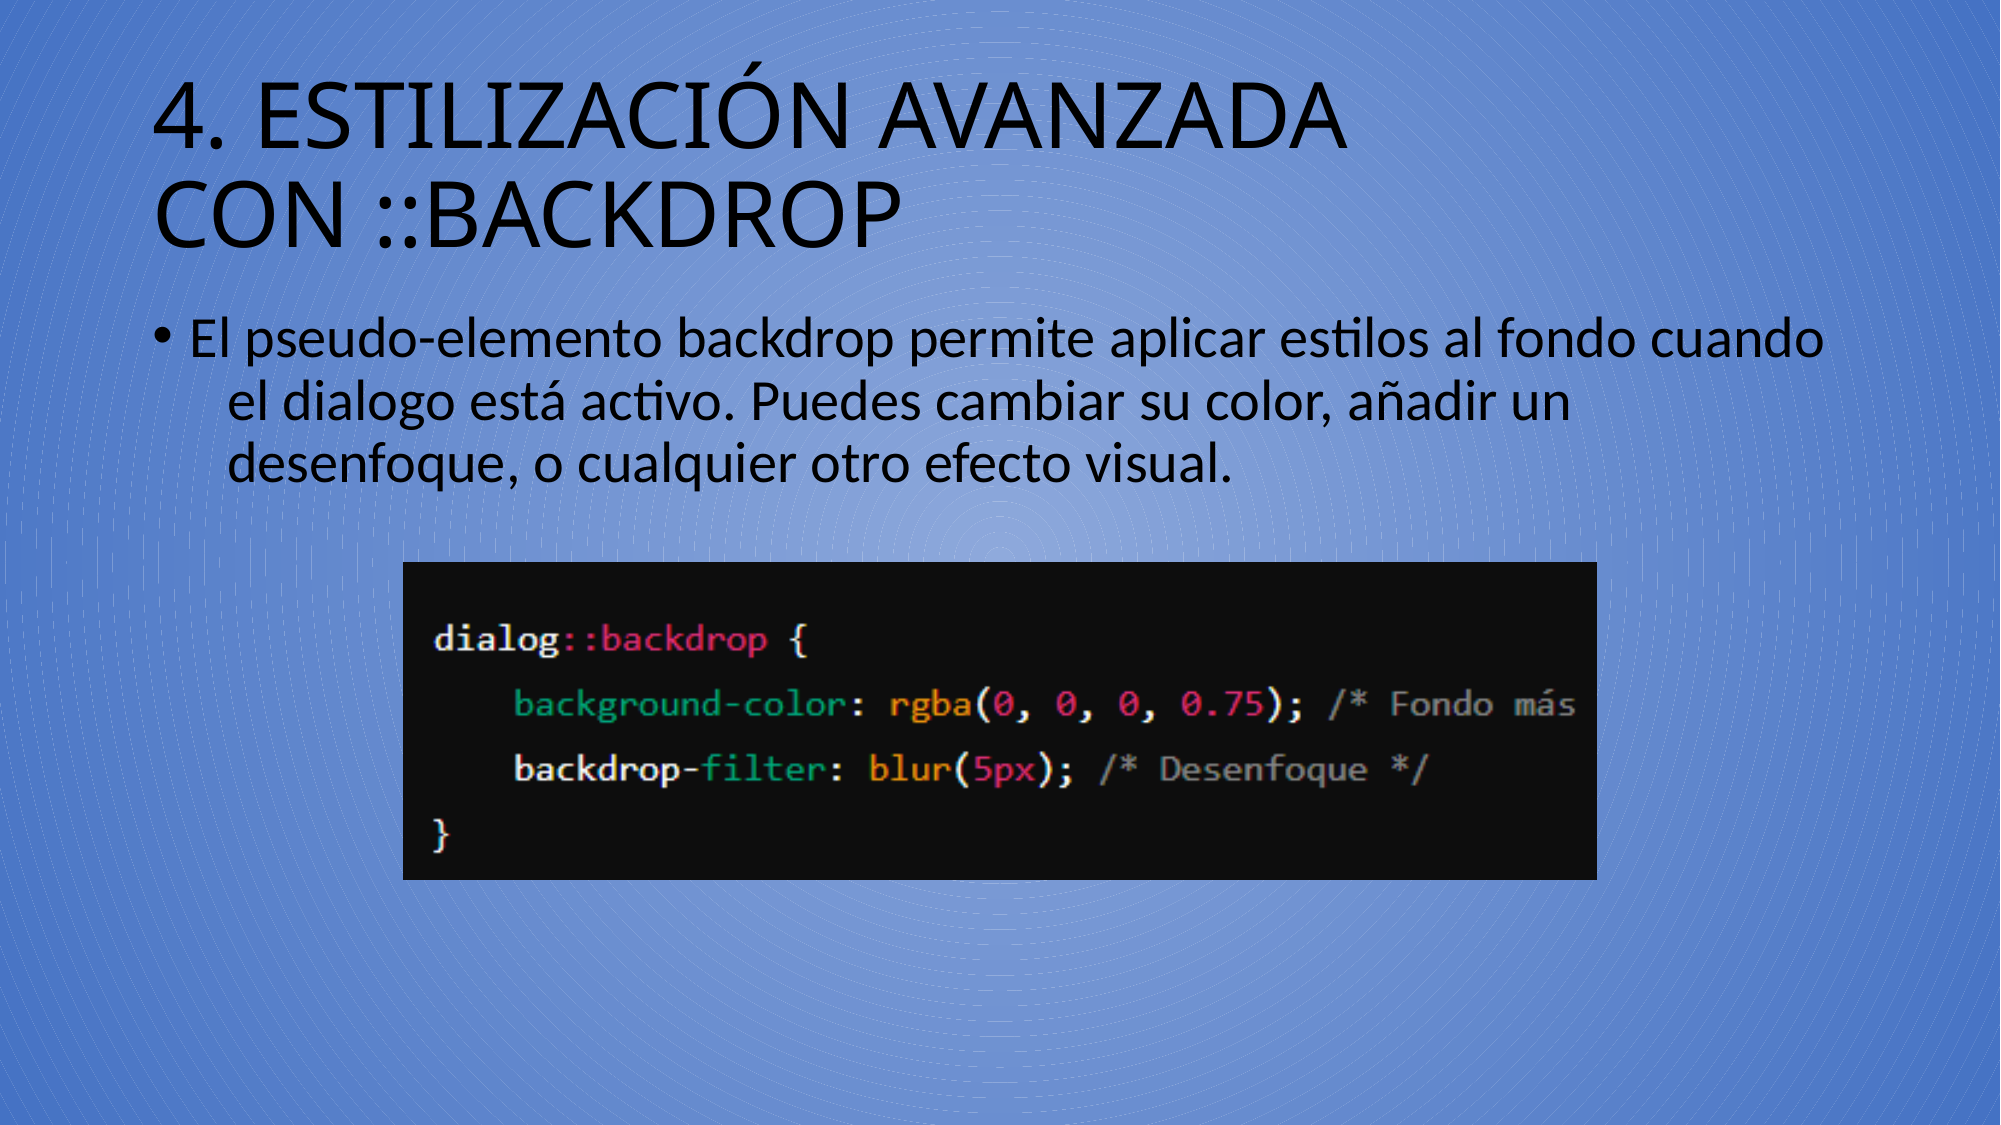

# 4. ESTILIZACIÓN AVANZADA CON ::BACKDROP
El pseudo-elemento backdrop permite aplicar estilos al fondo cuando el dialogo está activo. Puedes cambiar su color, añadir un desenfoque, o cualquier otro efecto visual.